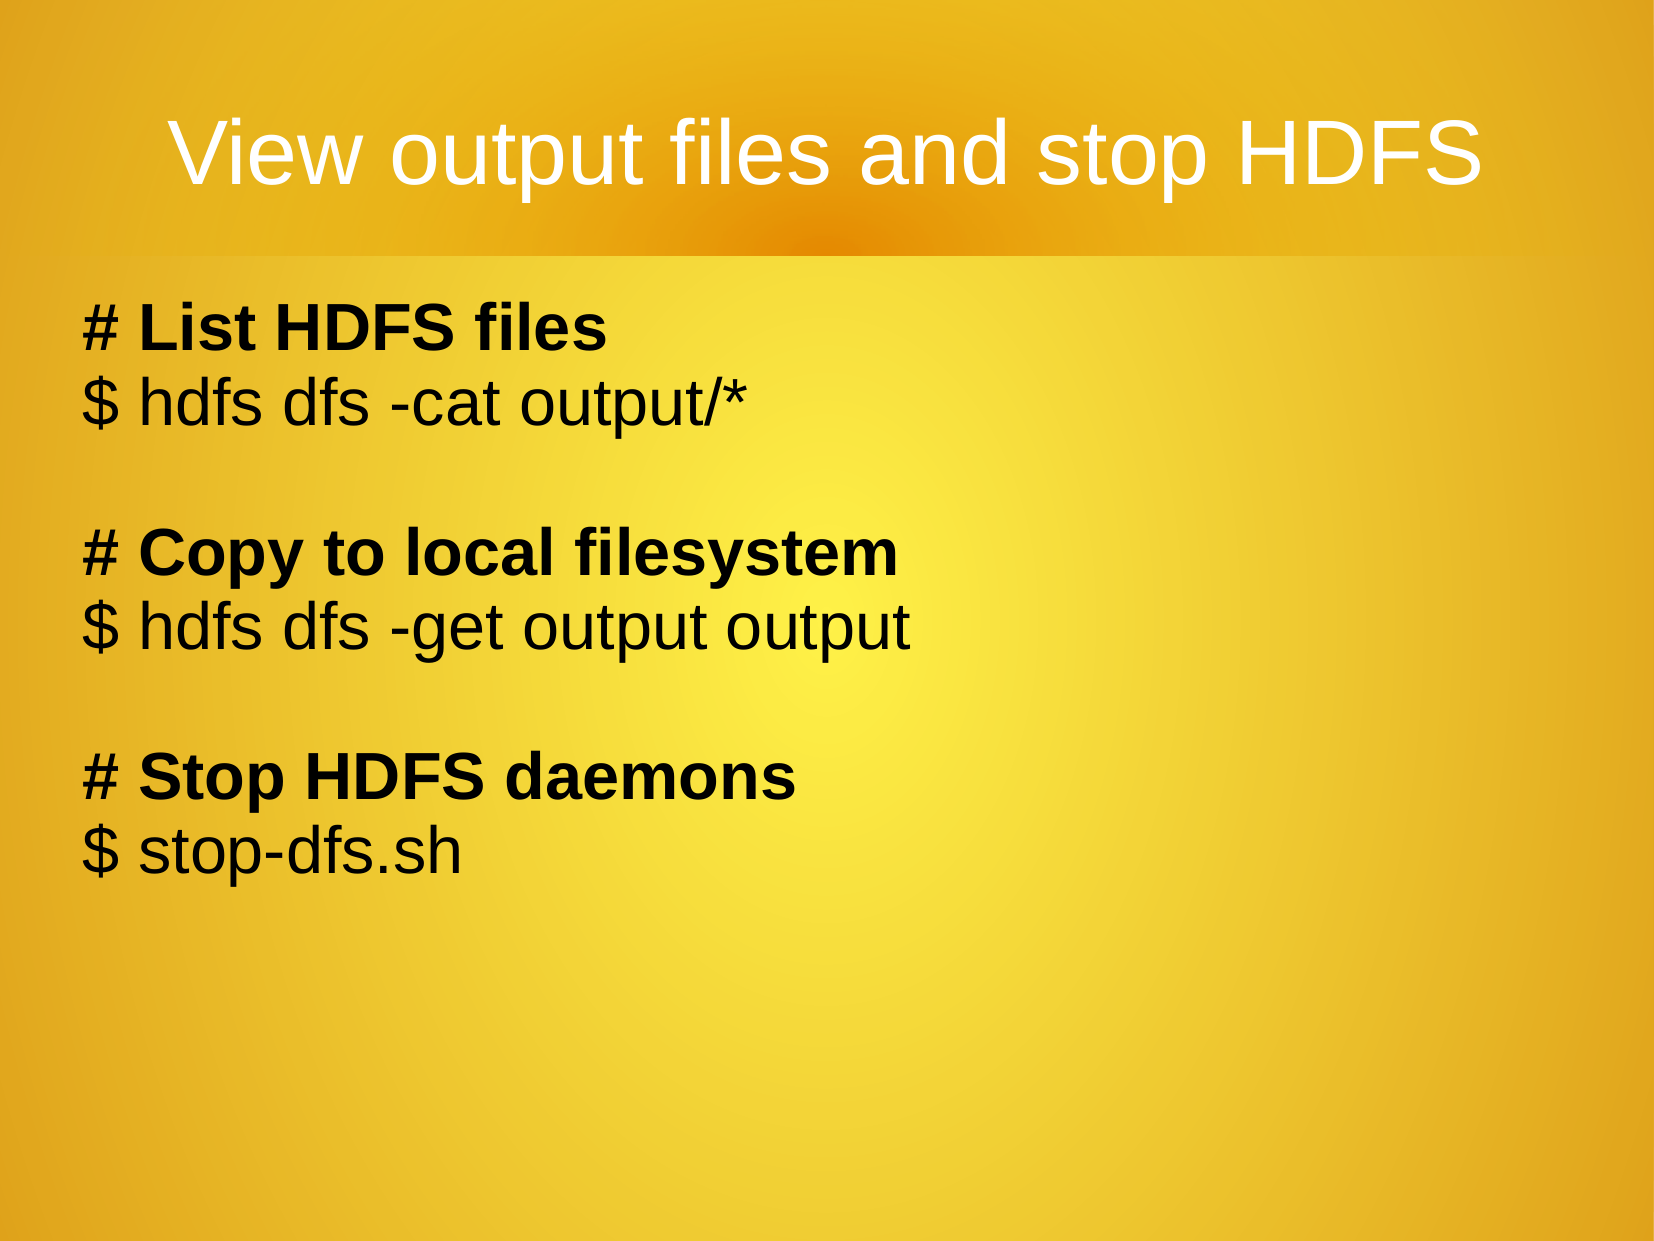

# View output files and stop HDFS
# List HDFS files
$ hdfs dfs -cat output/*
# Copy to local filesystem
$ hdfs dfs -get output output
# Stop HDFS daemons
$ stop-dfs.sh